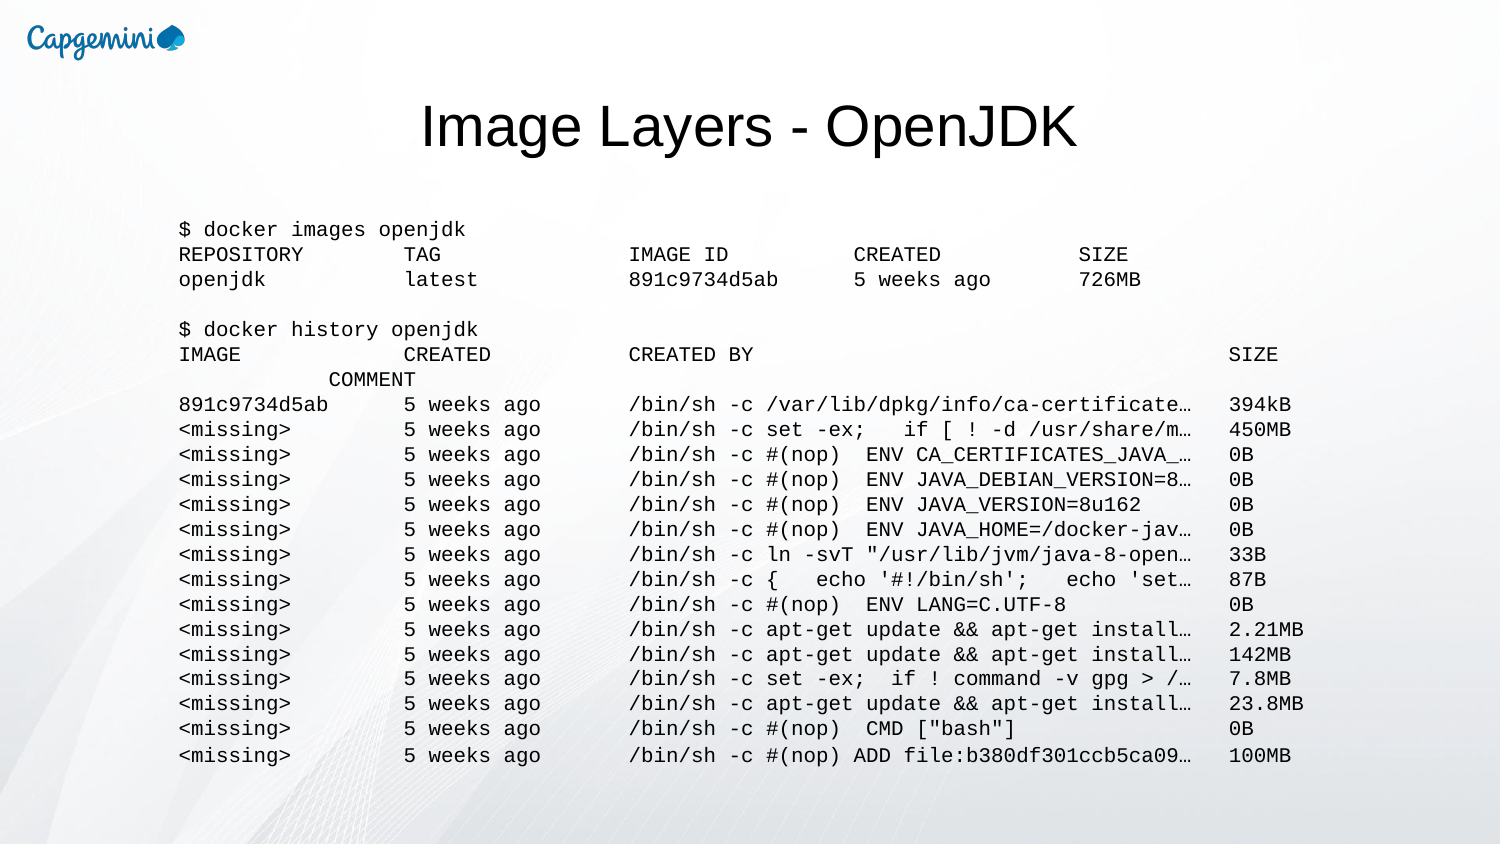

# Image Layers - OpenJDK
$ docker images openjdk
REPOSITORY 	TAG 	IMAGE ID 	CREATED 	SIZE
openjdk 	latest 	891c9734d5ab 	5 weeks ago 	726MB
$ docker history openjdk
IMAGE 	CREATED 	CREATED BY 	SIZE 	COMMENT
891c9734d5ab 	5 weeks ago 	/bin/sh -c /var/lib/dpkg/info/ca-certificate… 394kB
<missing> 	5 weeks ago 	/bin/sh -c set -ex; if [ ! -d /usr/share/m… 450MB
<missing> 	5 weeks ago 	/bin/sh -c #(nop) ENV CA_CERTIFICATES_JAVA_… 0B
<missing> 	5 weeks ago 	/bin/sh -c #(nop) ENV JAVA_DEBIAN_VERSION=8… 0B
<missing> 	5 weeks ago 	/bin/sh -c #(nop) ENV JAVA_VERSION=8u162 0B
<missing> 	5 weeks ago 	/bin/sh -c #(nop) ENV JAVA_HOME=/docker-jav… 0B
<missing> 	5 weeks ago 	/bin/sh -c ln -svT "/usr/lib/jvm/java-8-open… 33B
<missing> 	5 weeks ago 	/bin/sh -c { echo '#!/bin/sh'; echo 'set… 87B
<missing> 	5 weeks ago 	/bin/sh -c #(nop) ENV LANG=C.UTF-8 0B
<missing> 	5 weeks ago 	/bin/sh -c apt-get update && apt-get install… 2.21MB
<missing> 	5 weeks ago 	/bin/sh -c apt-get update && apt-get install… 142MB
<missing> 	5 weeks ago 	/bin/sh -c set -ex; if ! command -v gpg > /… 7.8MB
<missing> 	5 weeks ago 	/bin/sh -c apt-get update && apt-get install… 23.8MB
<missing> 	5 weeks ago 	/bin/sh -c #(nop) CMD ["bash"] 0B
<missing> 	5 weeks ago 	/bin/sh -c #(nop) ADD file:b380df301ccb5ca09… 100MB